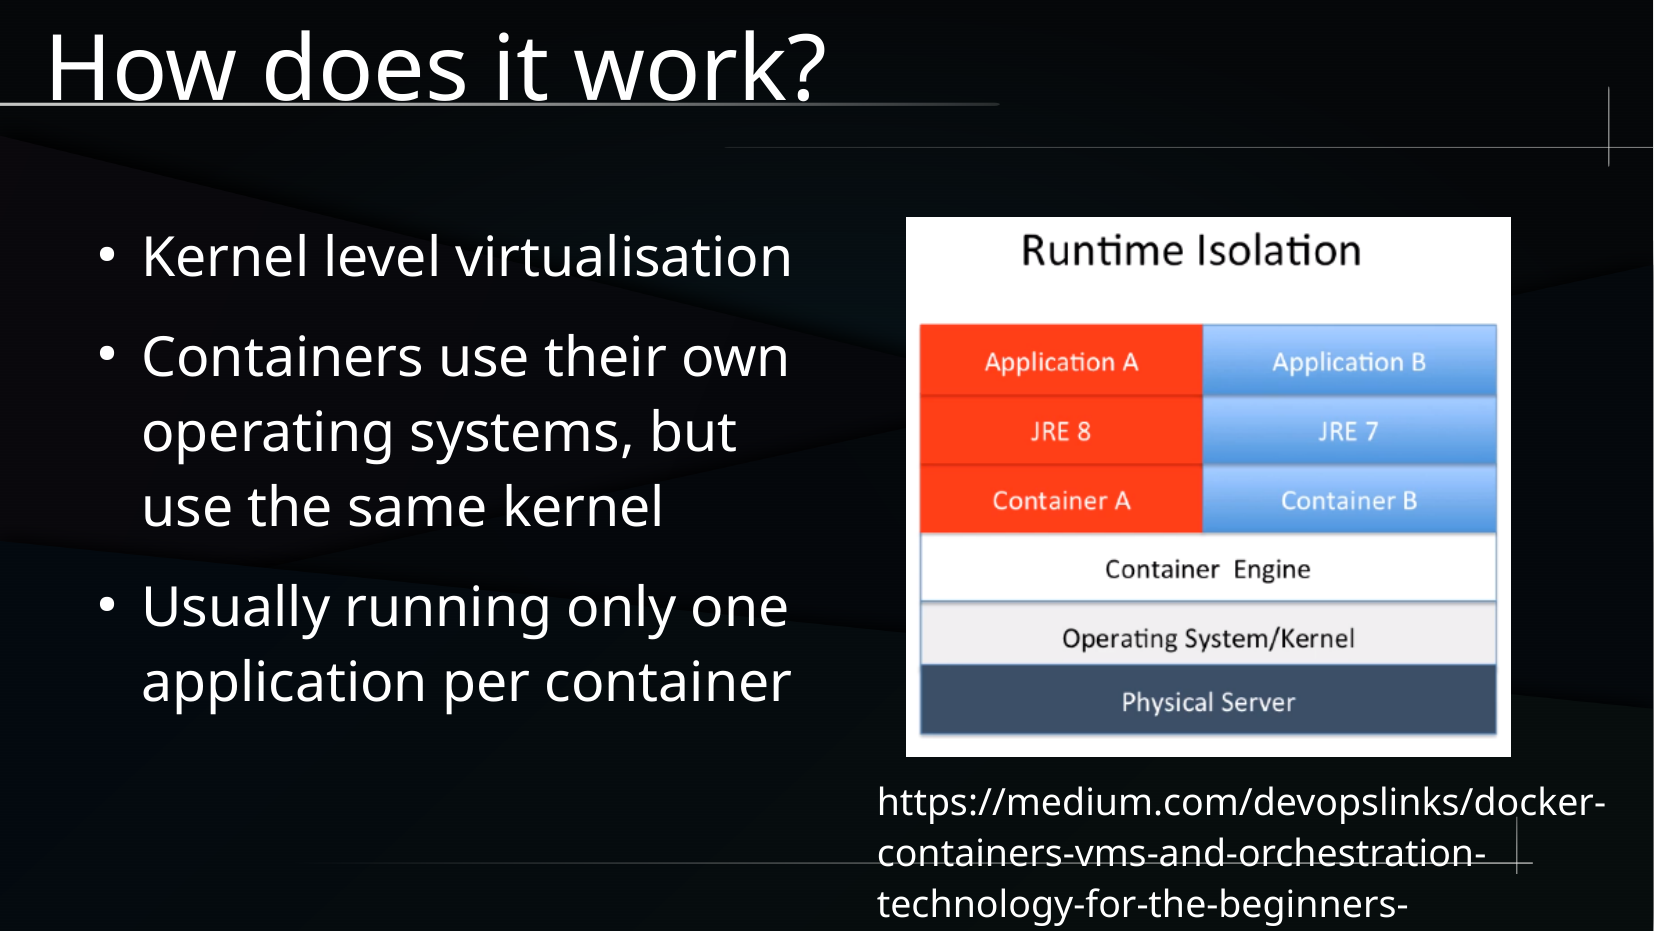

# How does it work?
Kernel level virtualisation
Containers use their own operating systems, but use the same kernel
Usually running only one application per container
https://medium.com/devopslinks/docker-containers-vms-and-orchestration-technology-for-the-beginners-68ae979bce5a